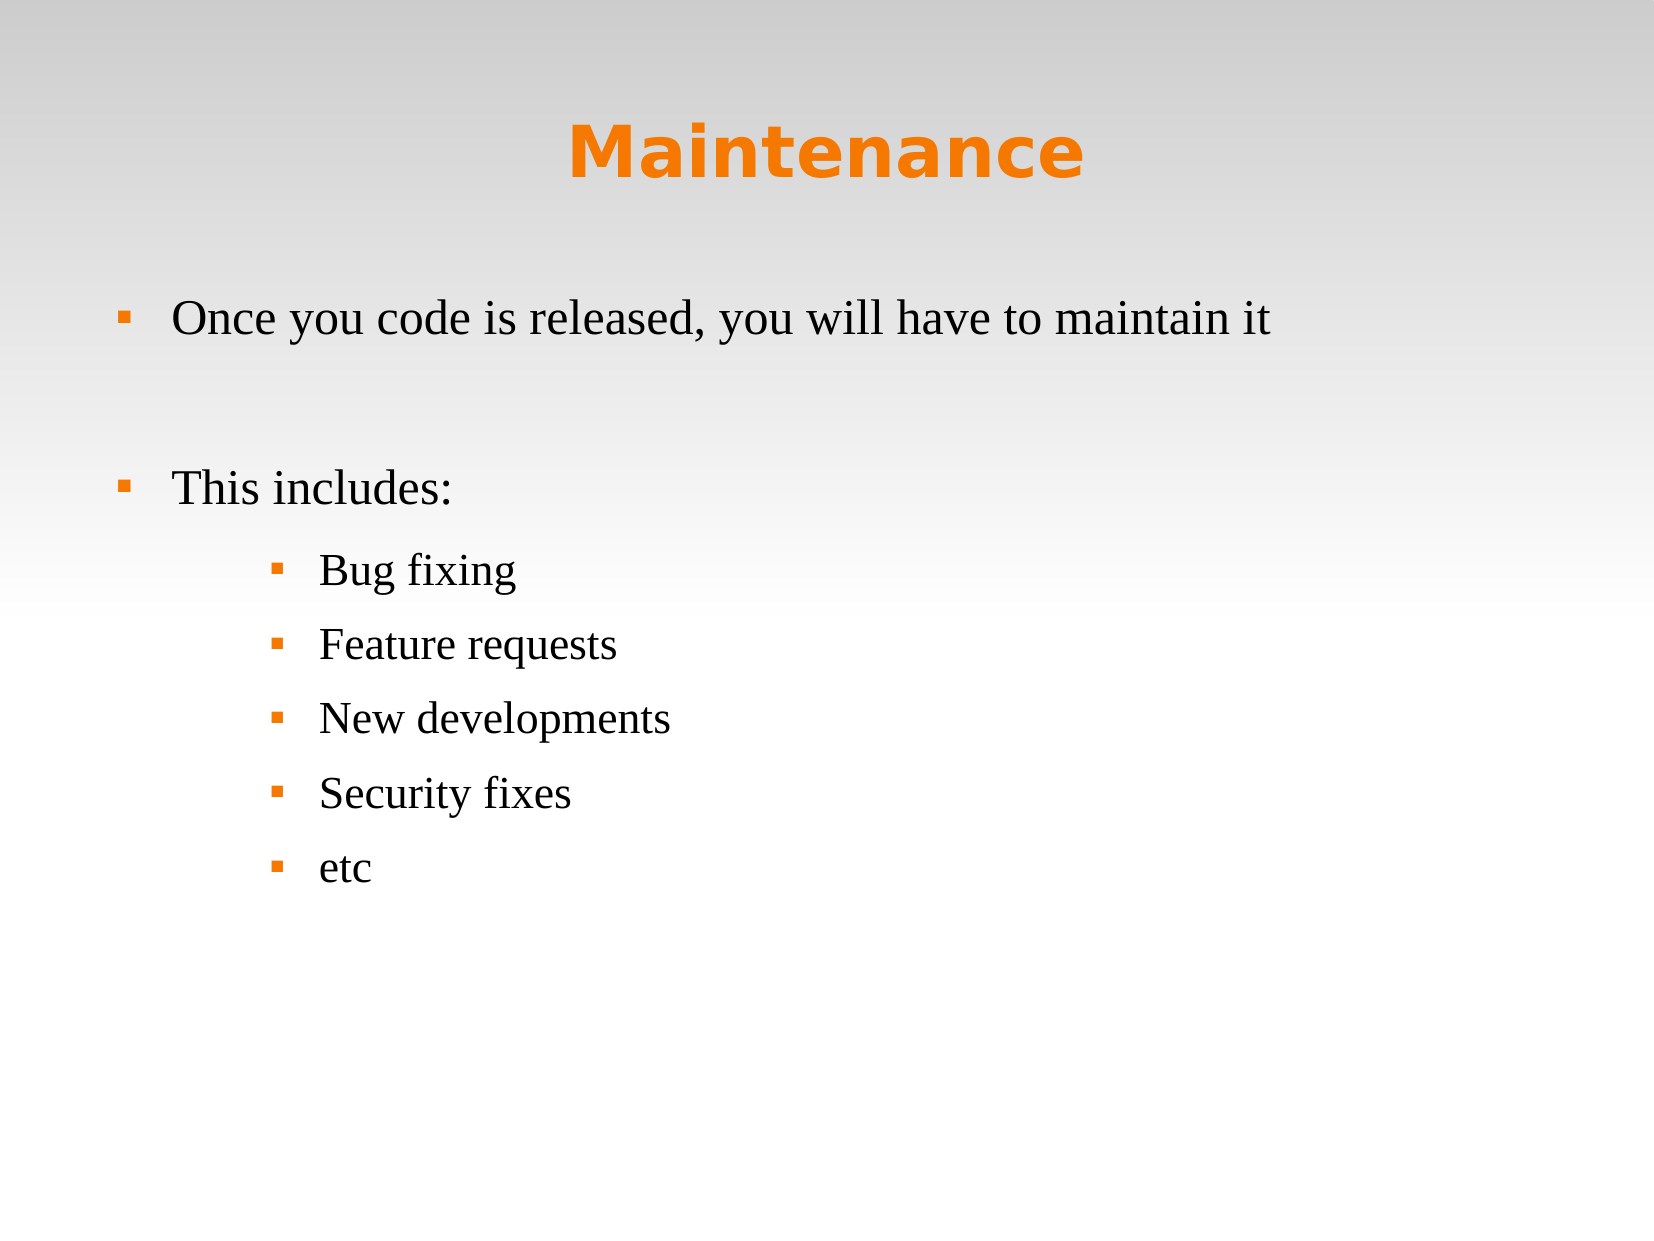

# Maintenance
Once you code is released, you will have to maintain it
This includes:
Bug fixing
Feature requests
New developments
Security fixes
etc